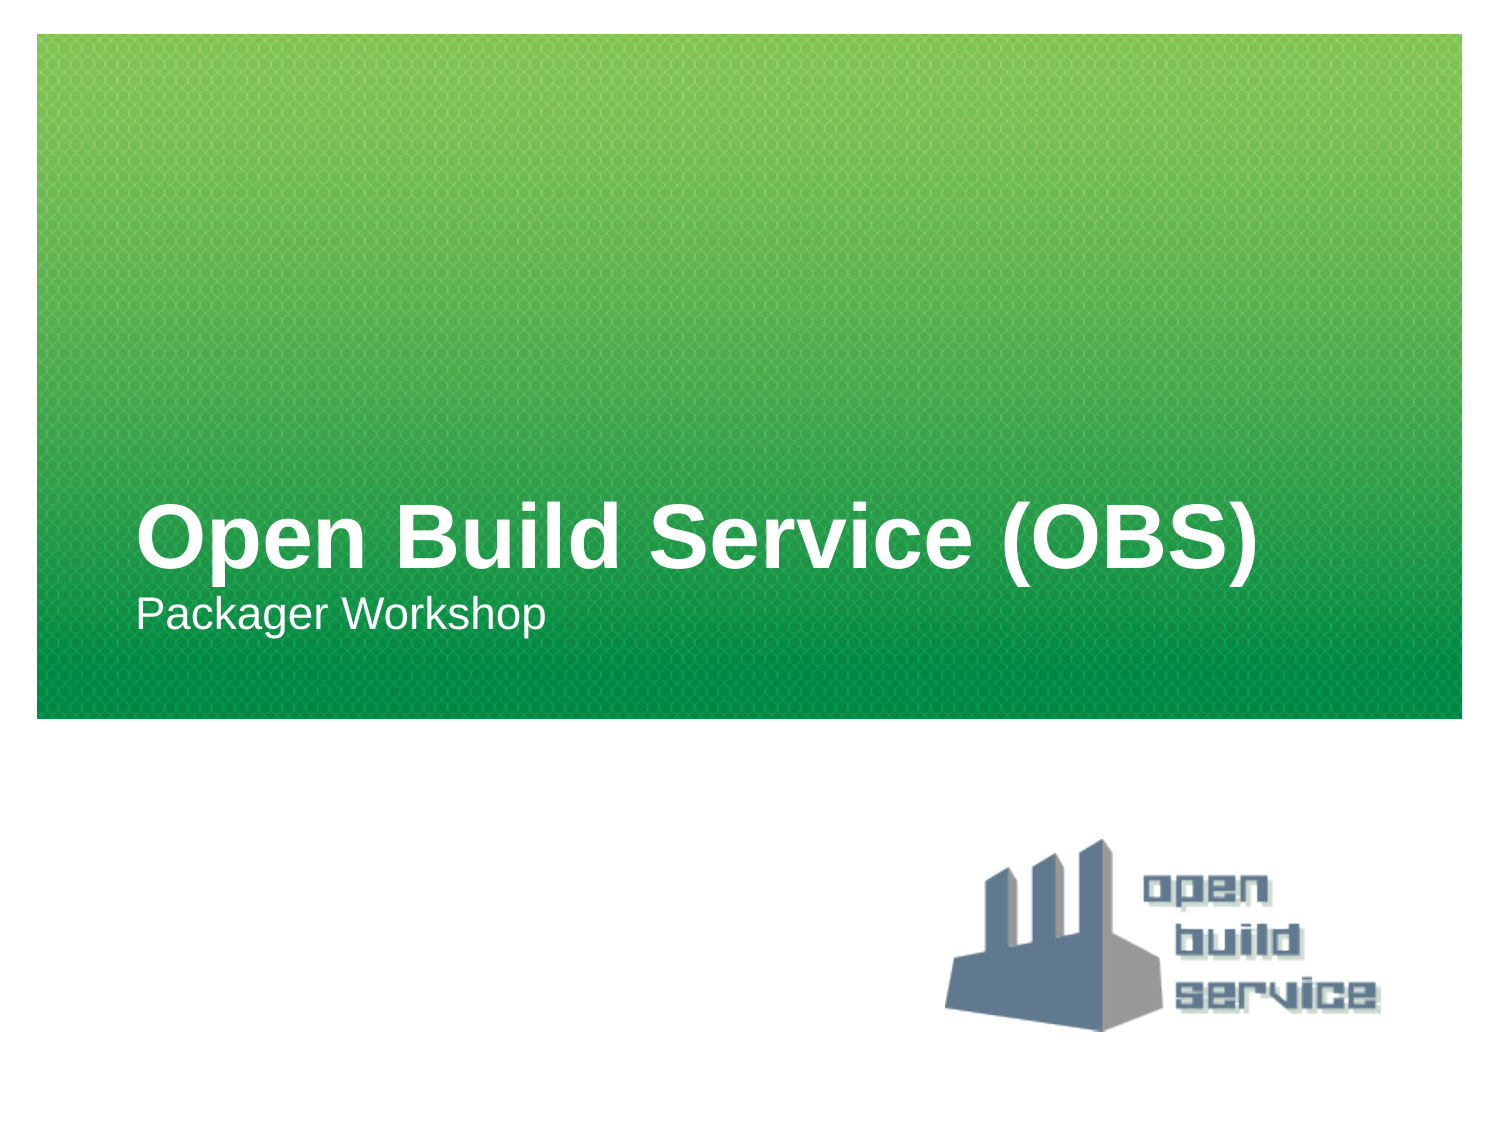

# Open Build Service (OBS) Packager Workshop